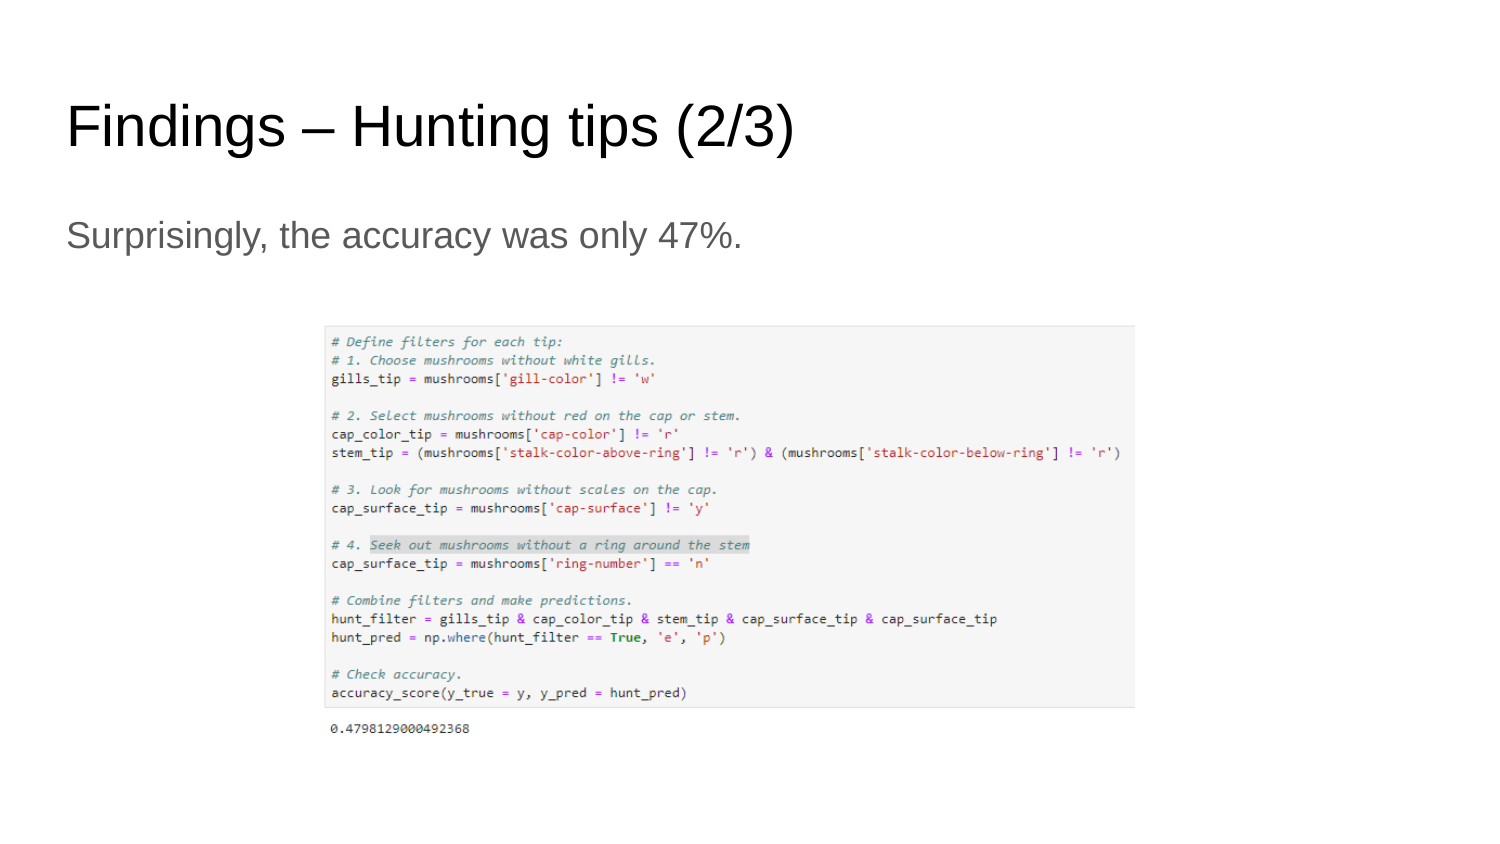

# Findings – Hunting tips (2/3)
Surprisingly, the accuracy was only 47%.